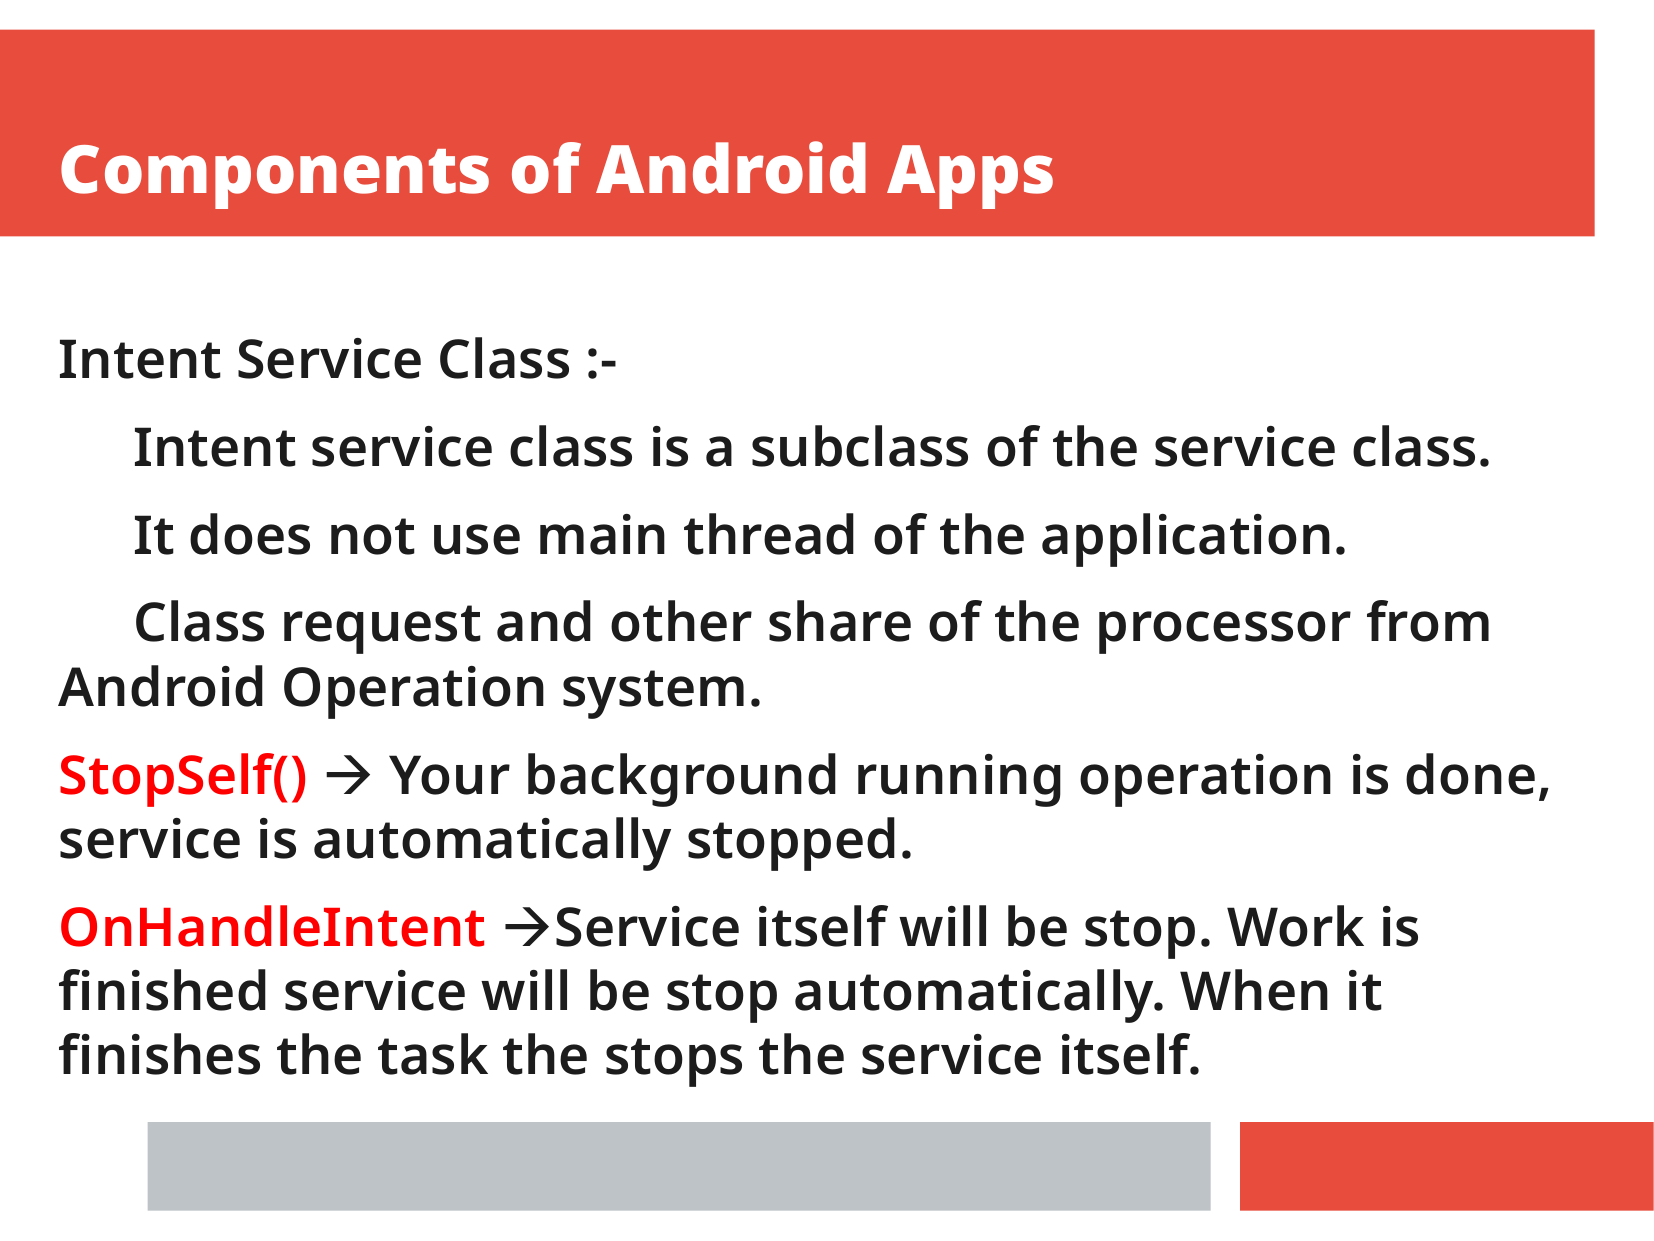

# Components of Android Apps
Intent Service Class :-
	Intent service class is a subclass of the service class.
	It does not use main thread of the application.
	Class request and other share of the processor from Android Operation system.
StopSelf()  Your background running operation is done, service is automatically stopped.
OnHandleIntent Service itself will be stop. Work is finished service will be stop automatically. When it finishes the task the stops the service itself.